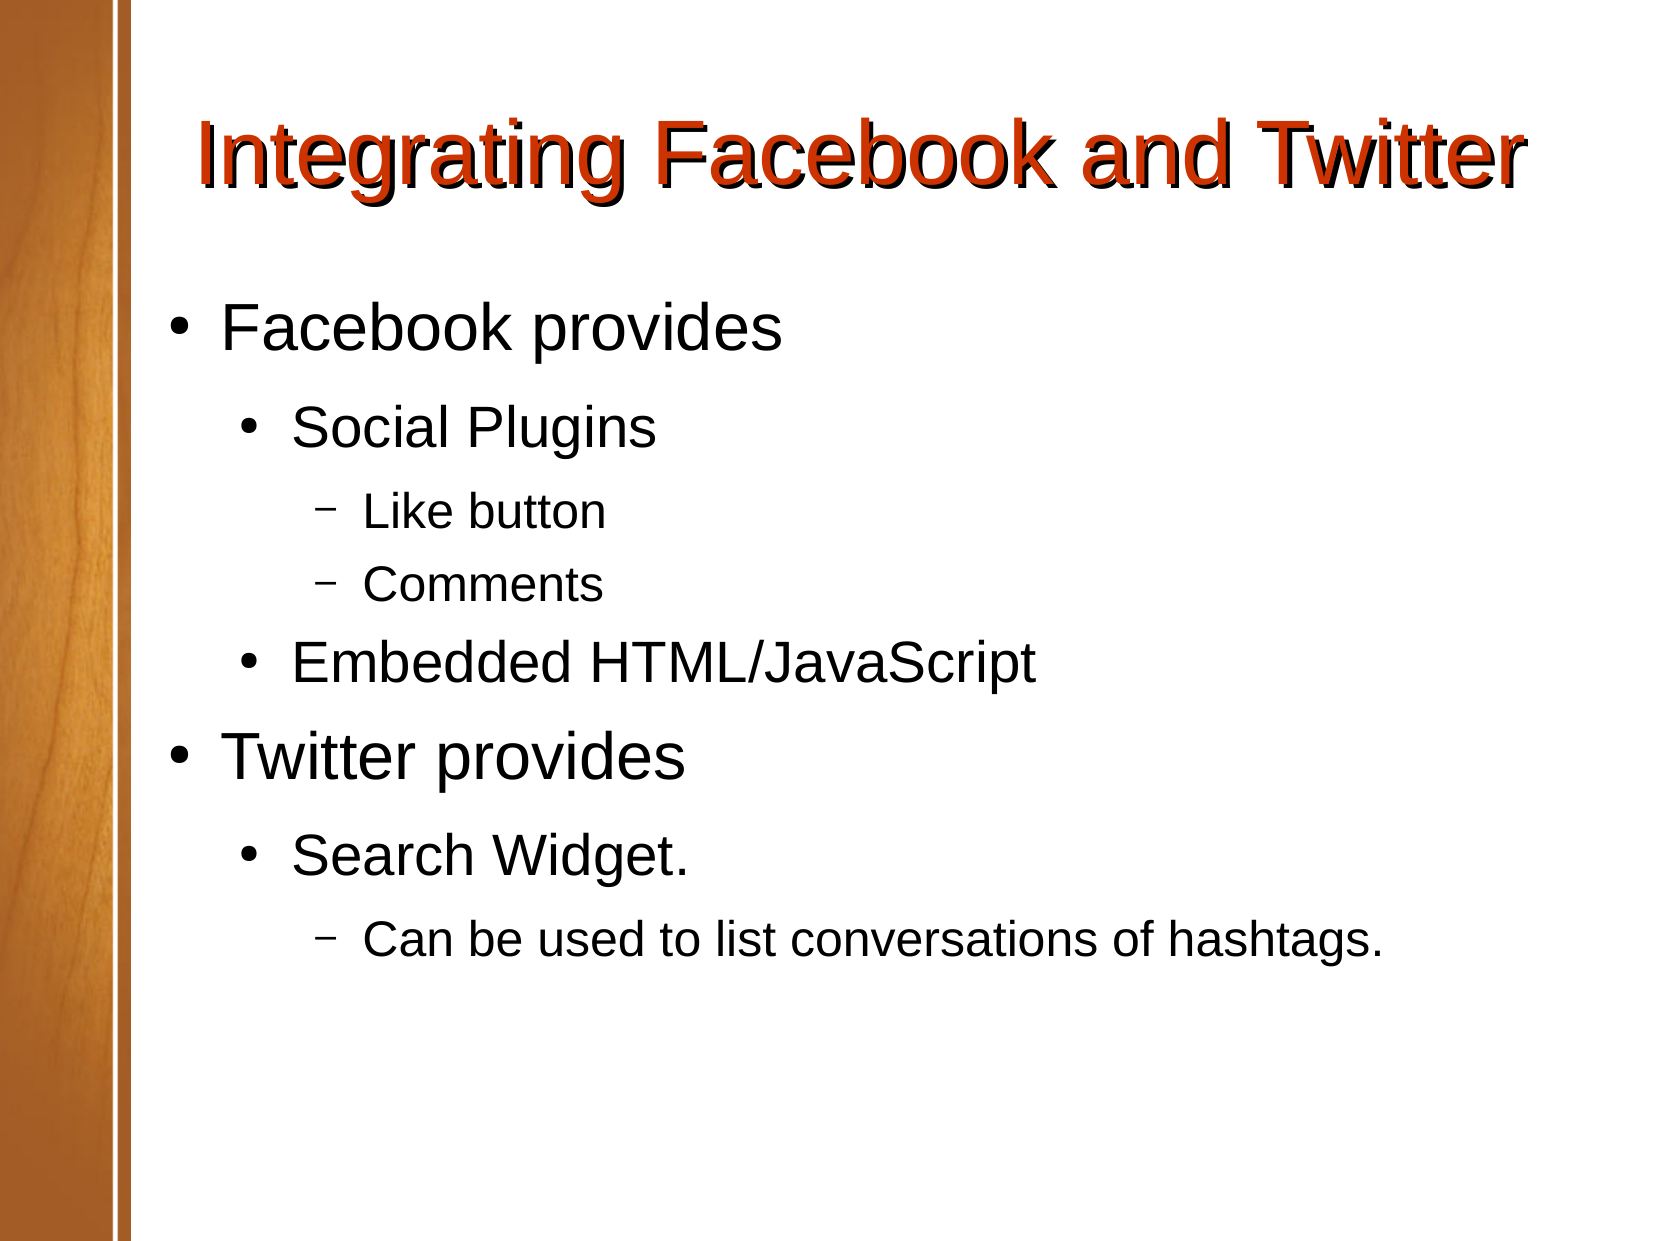

# Integrating Facebook and Twitter
Facebook provides
Social Plugins
Like button
Comments
Embedded HTML/JavaScript
Twitter provides
Search Widget.
Can be used to list conversations of hashtags.